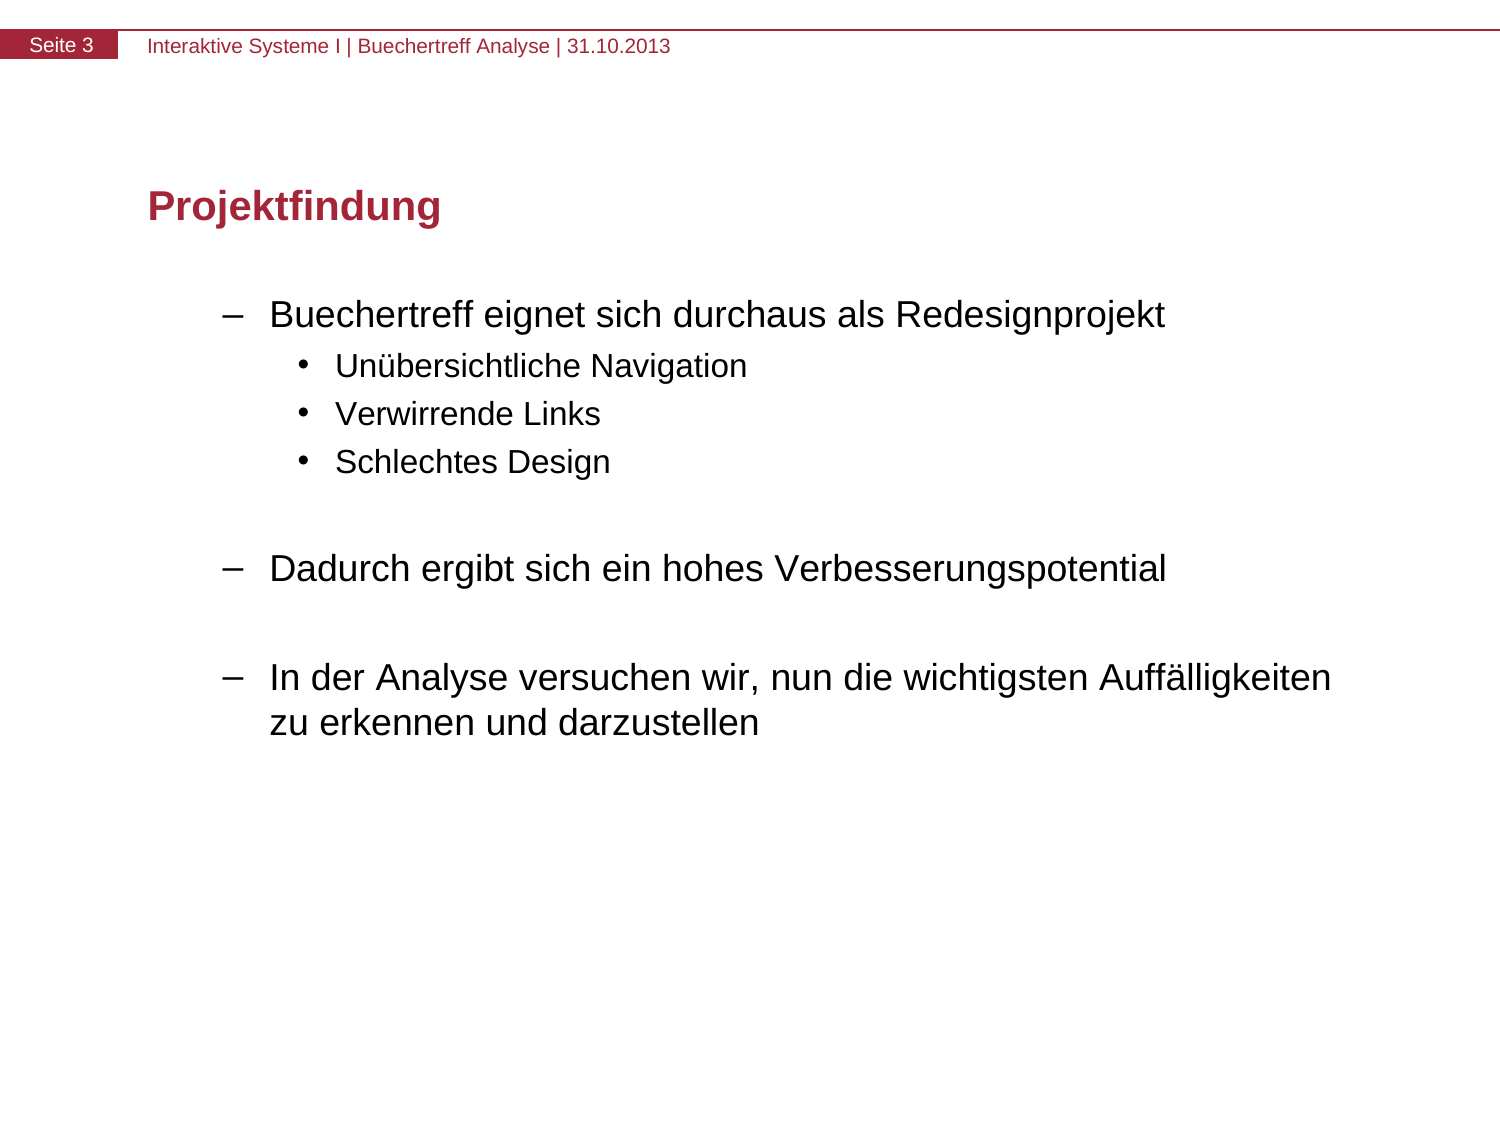

# Projektfindung
Buechertreff eignet sich durchaus als Redesignprojekt
Unübersichtliche Navigation
Verwirrende Links
Schlechtes Design
Dadurch ergibt sich ein hohes Verbesserungspotential
In der Analyse versuchen wir, nun die wichtigsten Auffälligkeiten zu erkennen und darzustellen